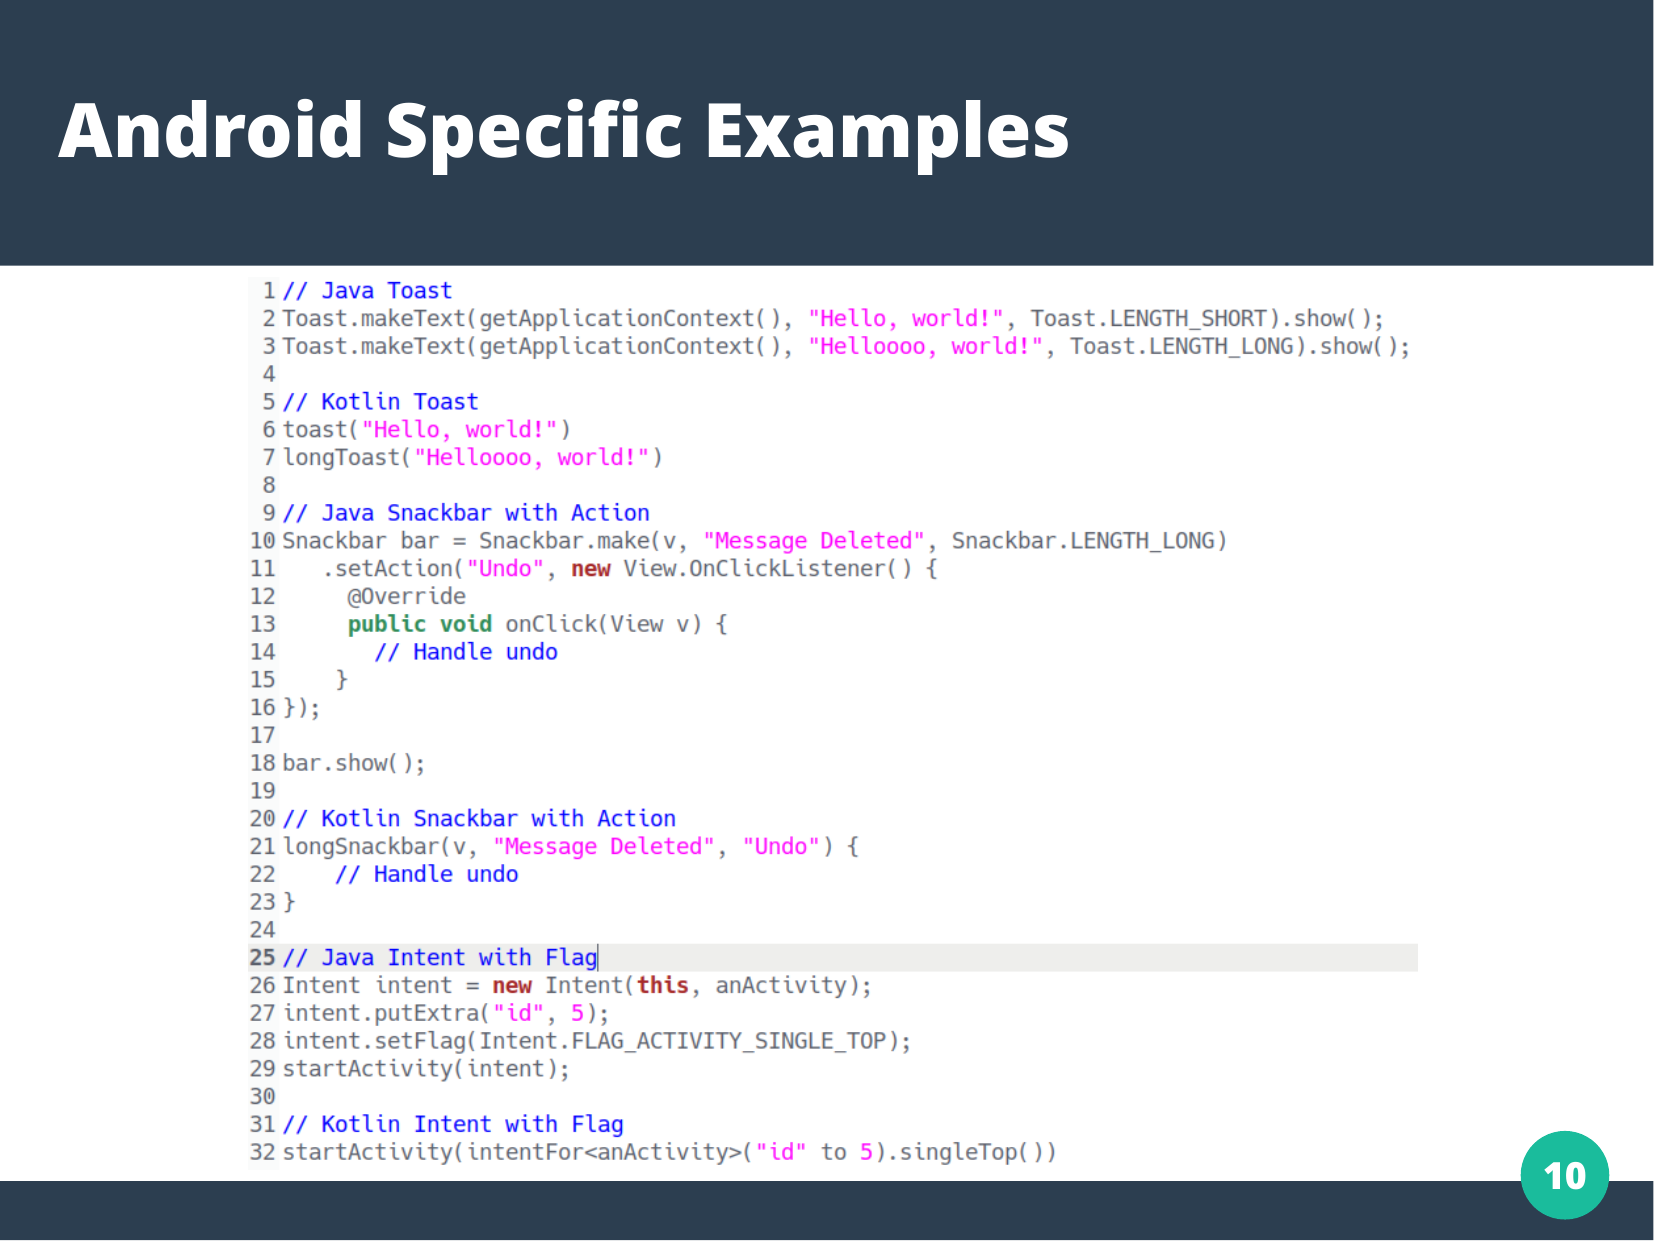

# Android Specific Examples
Changing the text of a TextView
Java
Kotlin
10